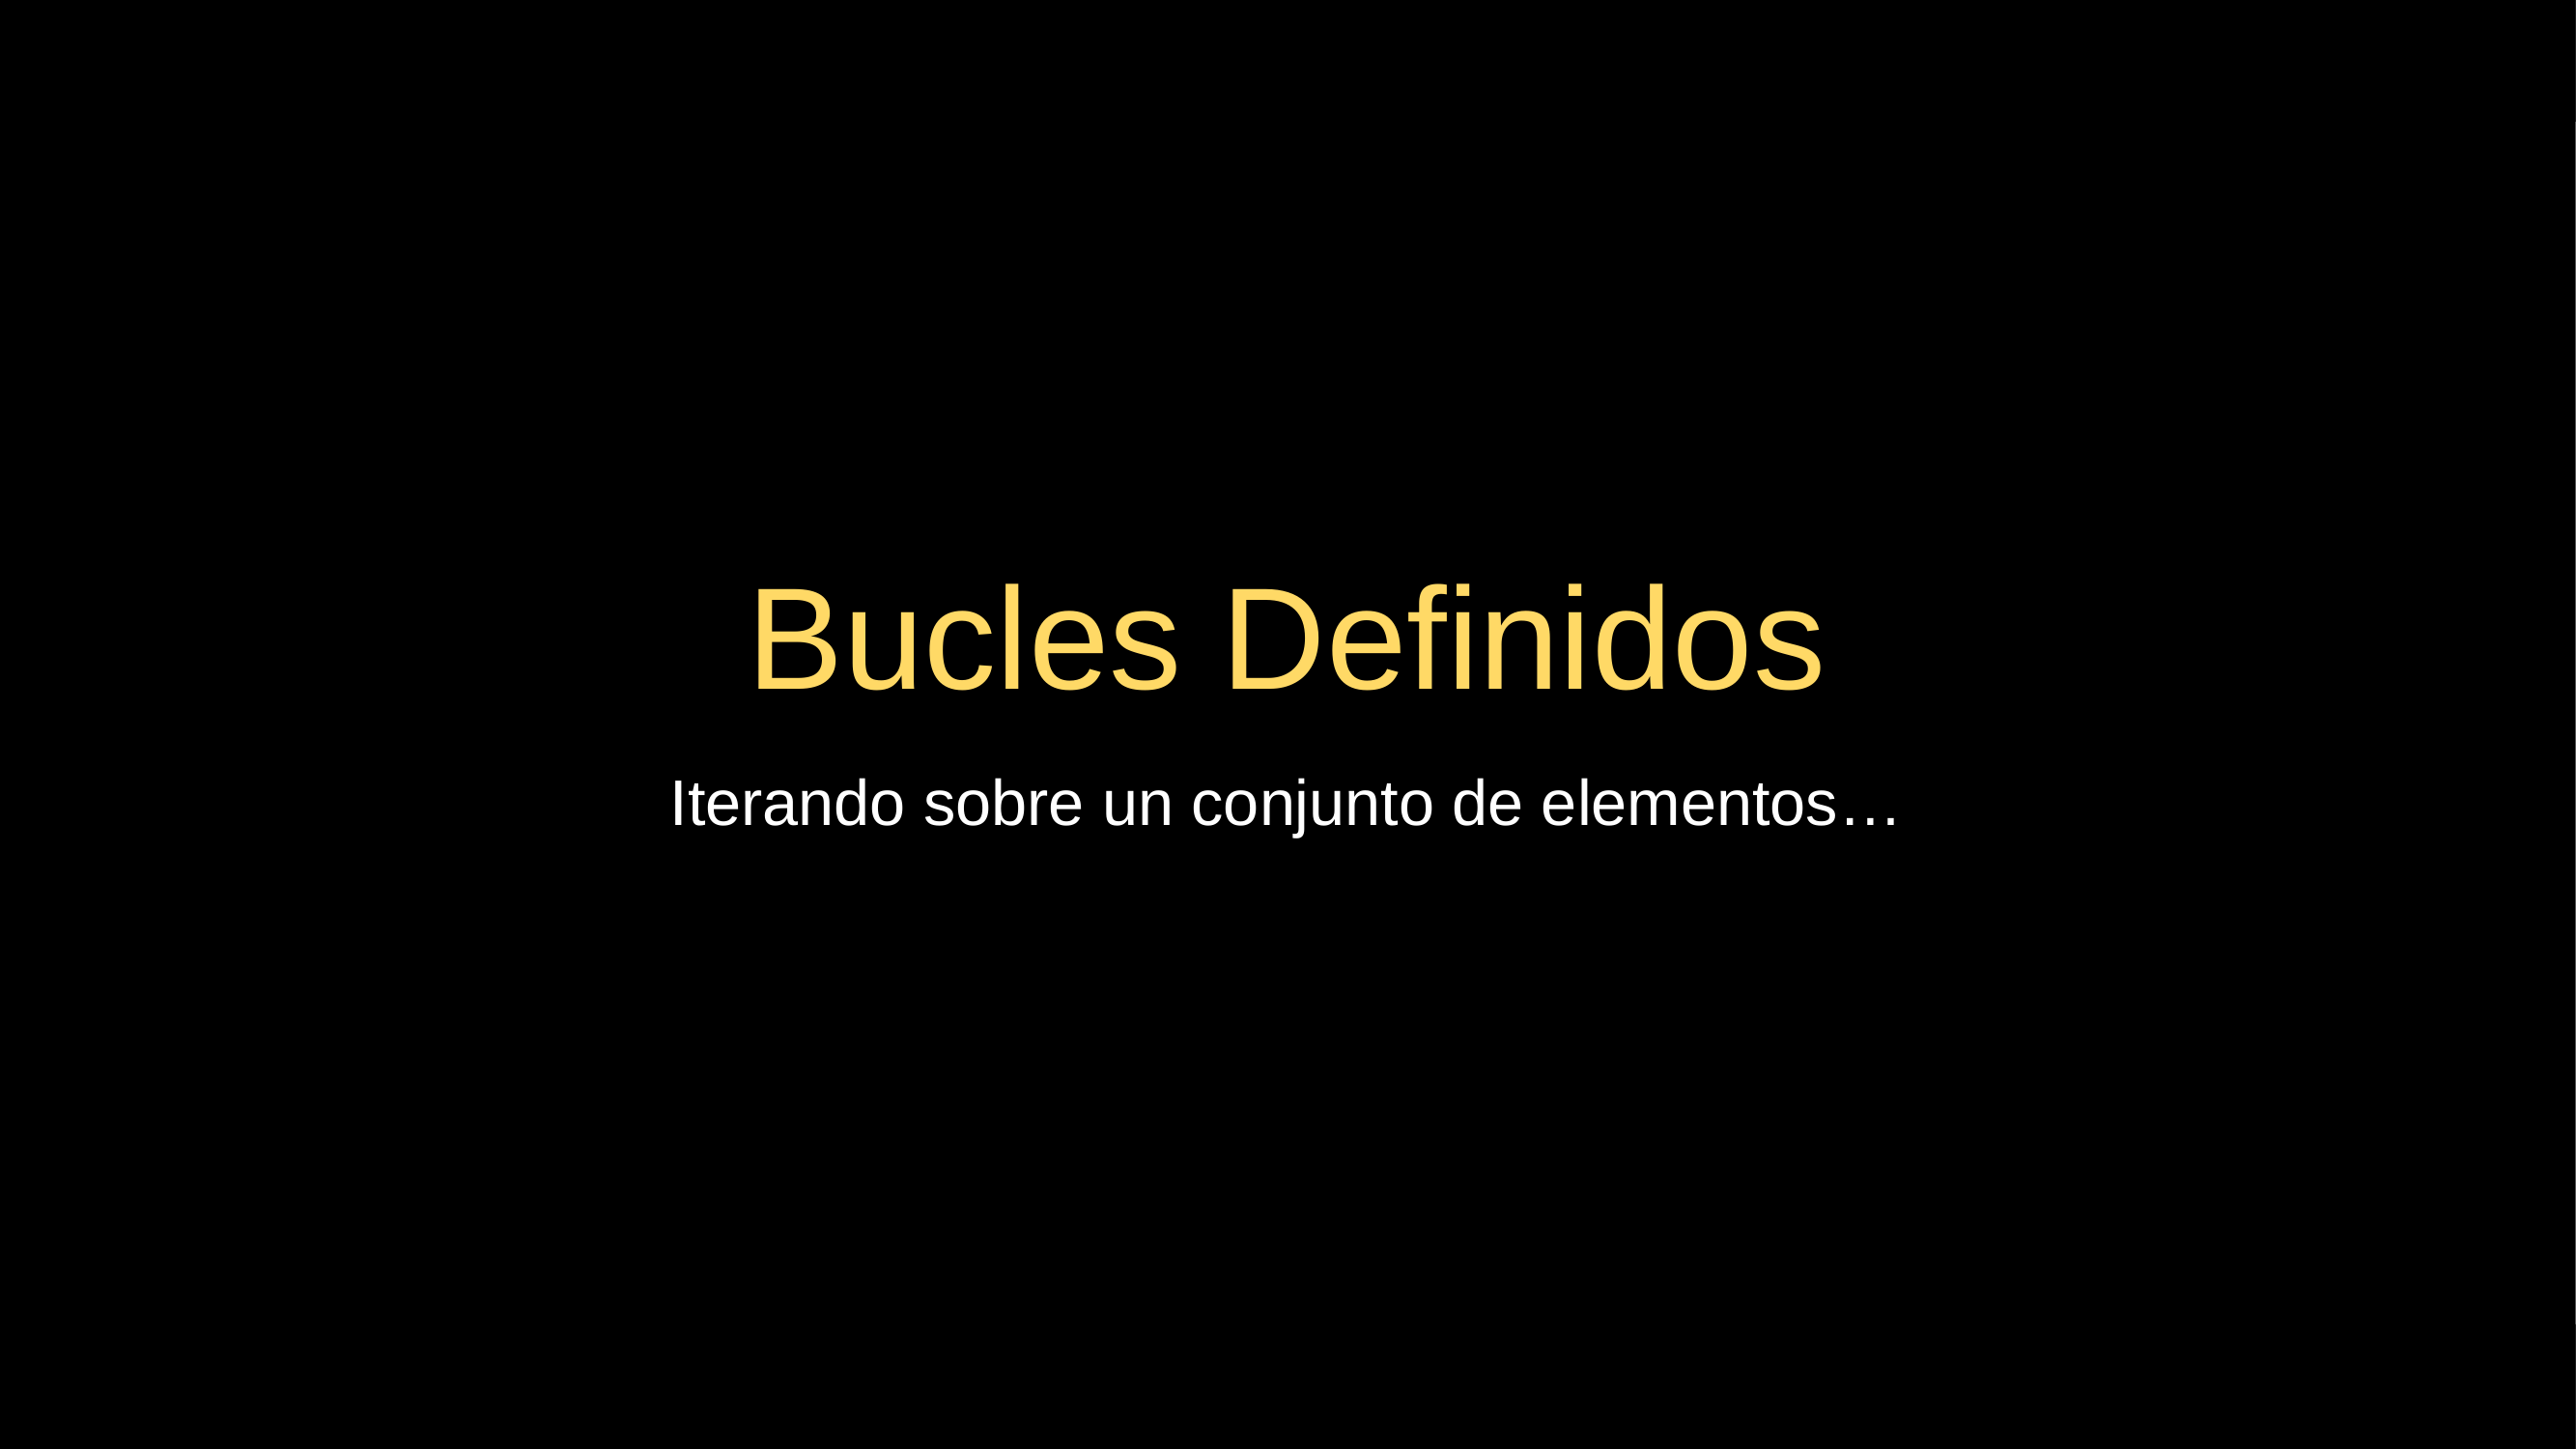

# Bucles Definidos
Iterando sobre un conjunto de elementos…